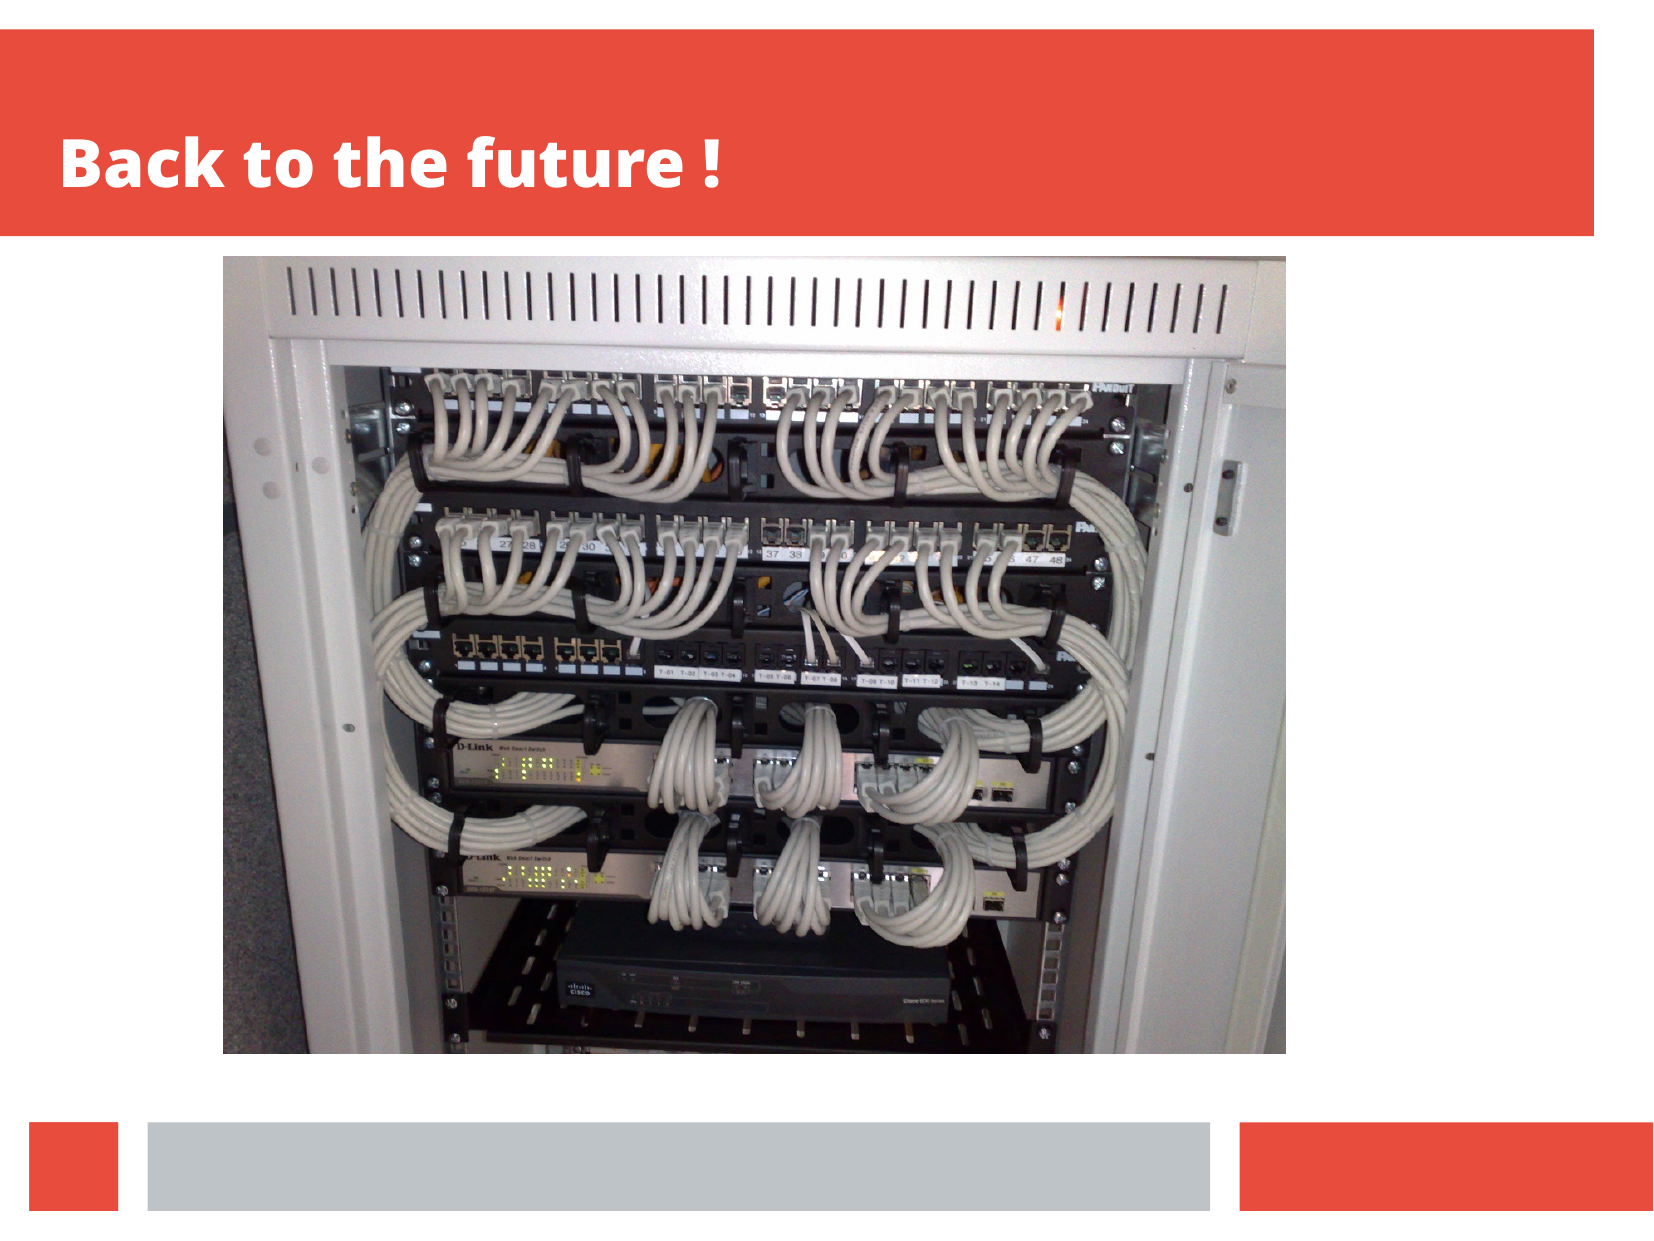

# Back to the future !
31